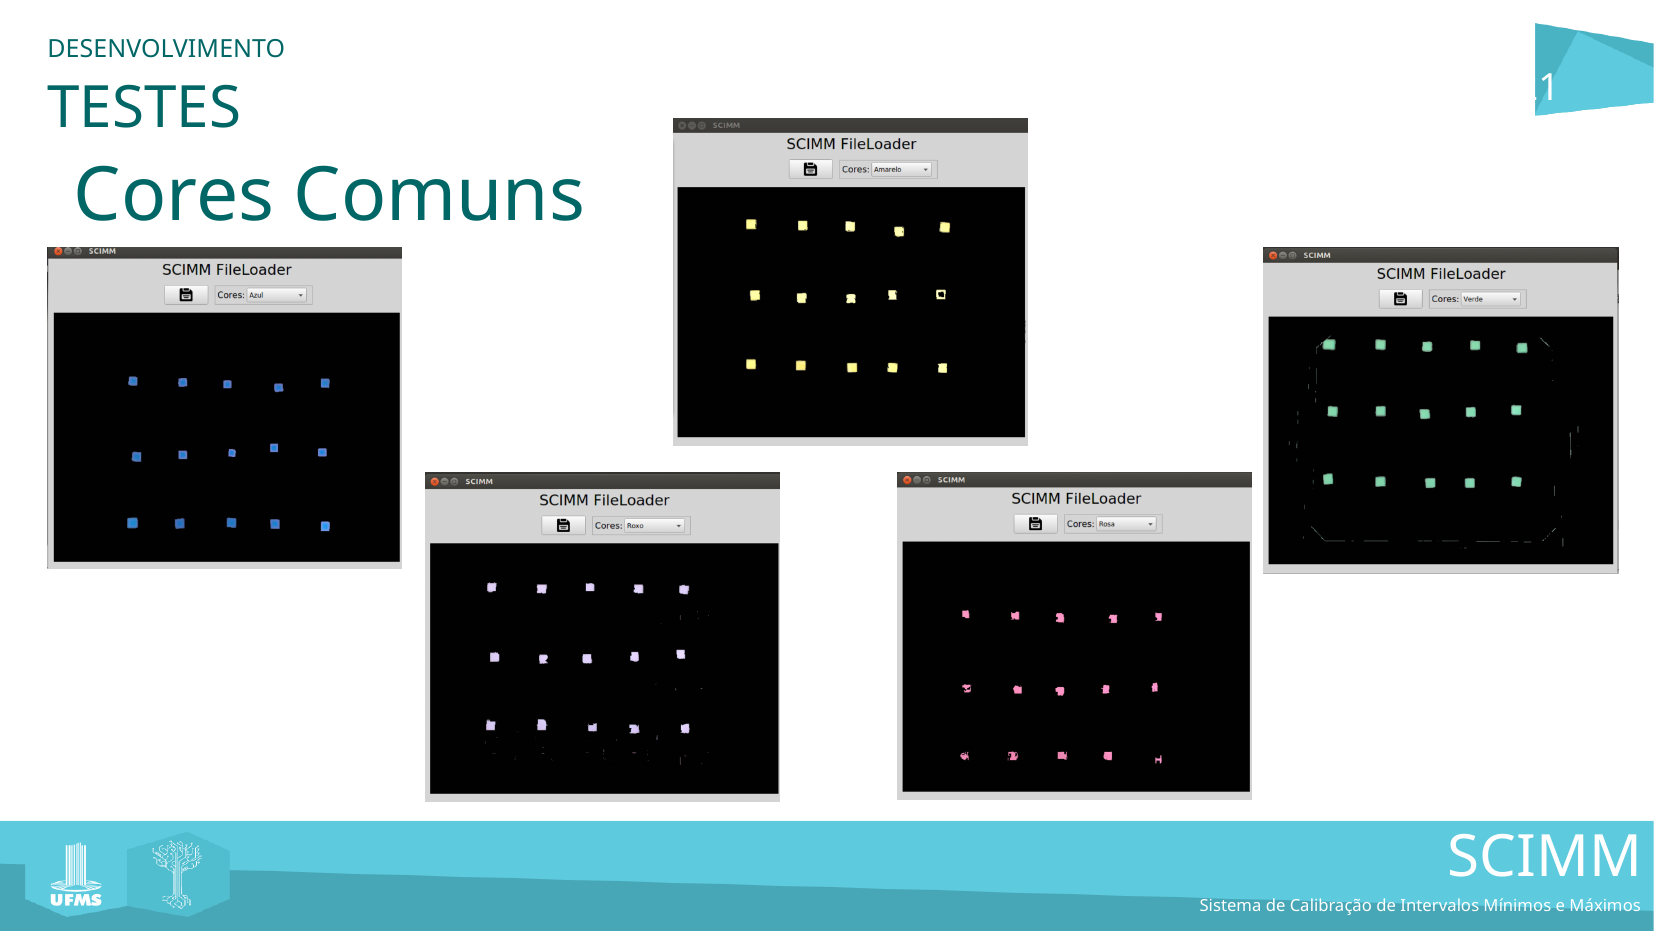

DESENVOLVIMENTO
TESTES
Cores Comuns
# SCIMM Sistema de Calibração de Intervalos Mínimos e Máximos